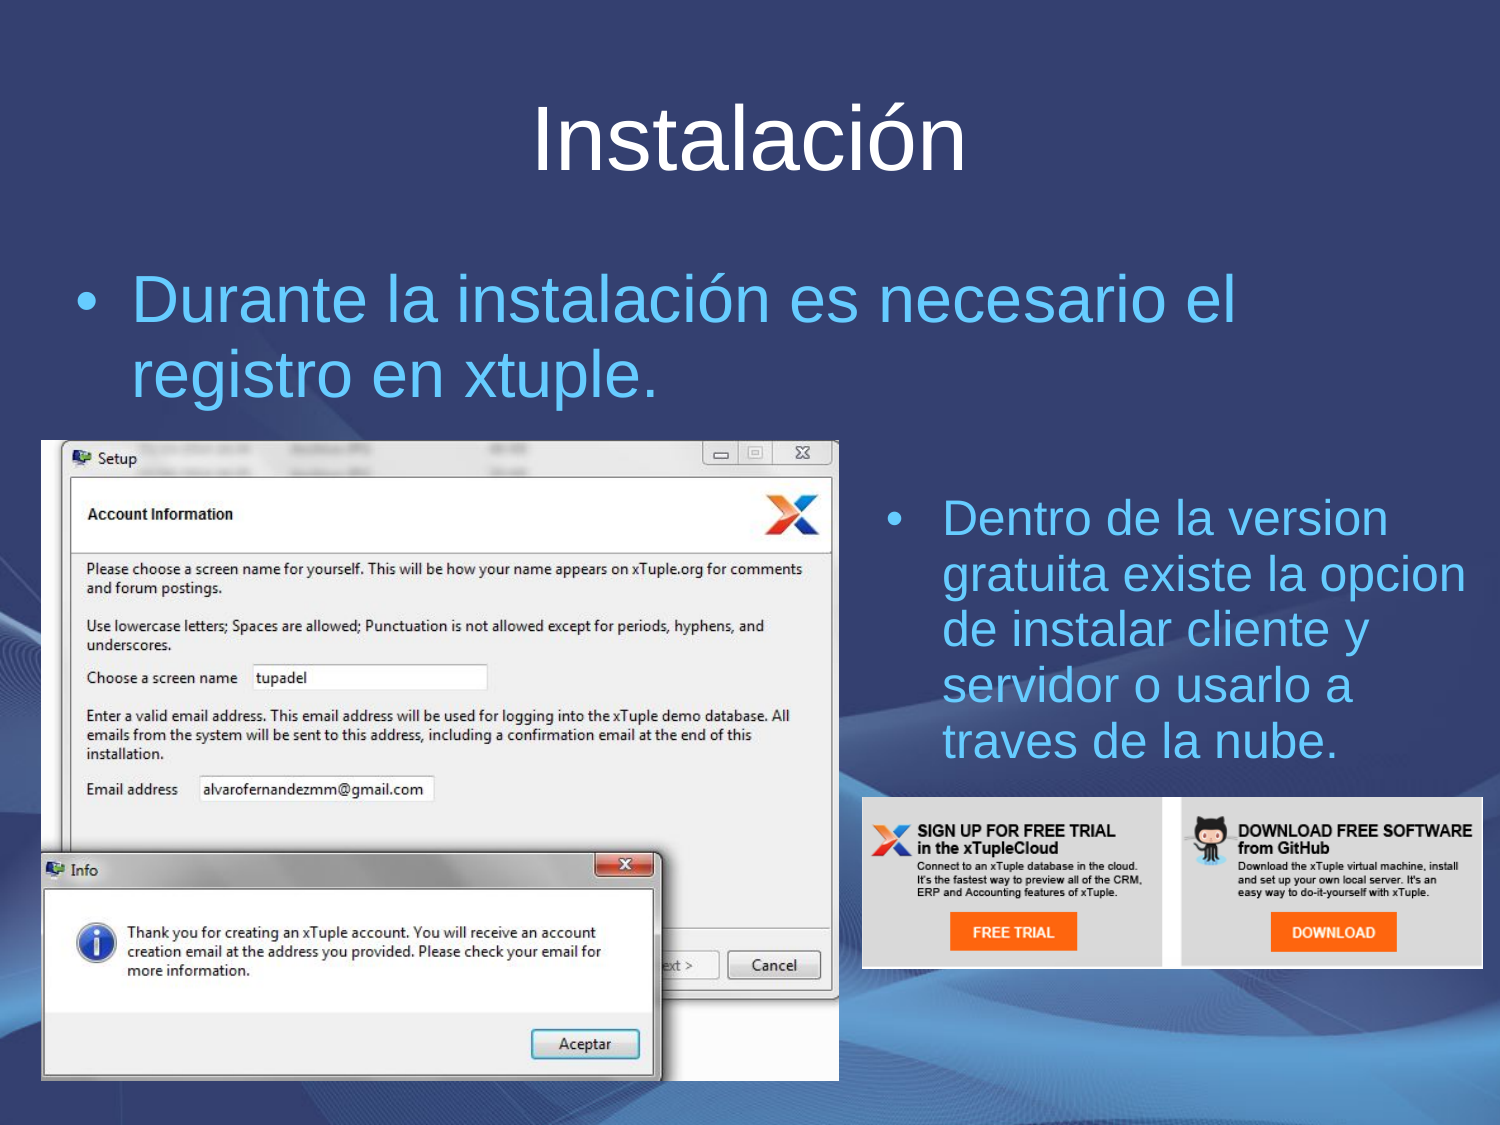

# Instalación
Durante la instalación es necesario el registro en xtuple.
Dentro de la version gratuita existe la opcion de instalar cliente y servidor o usarlo a traves de la nube.